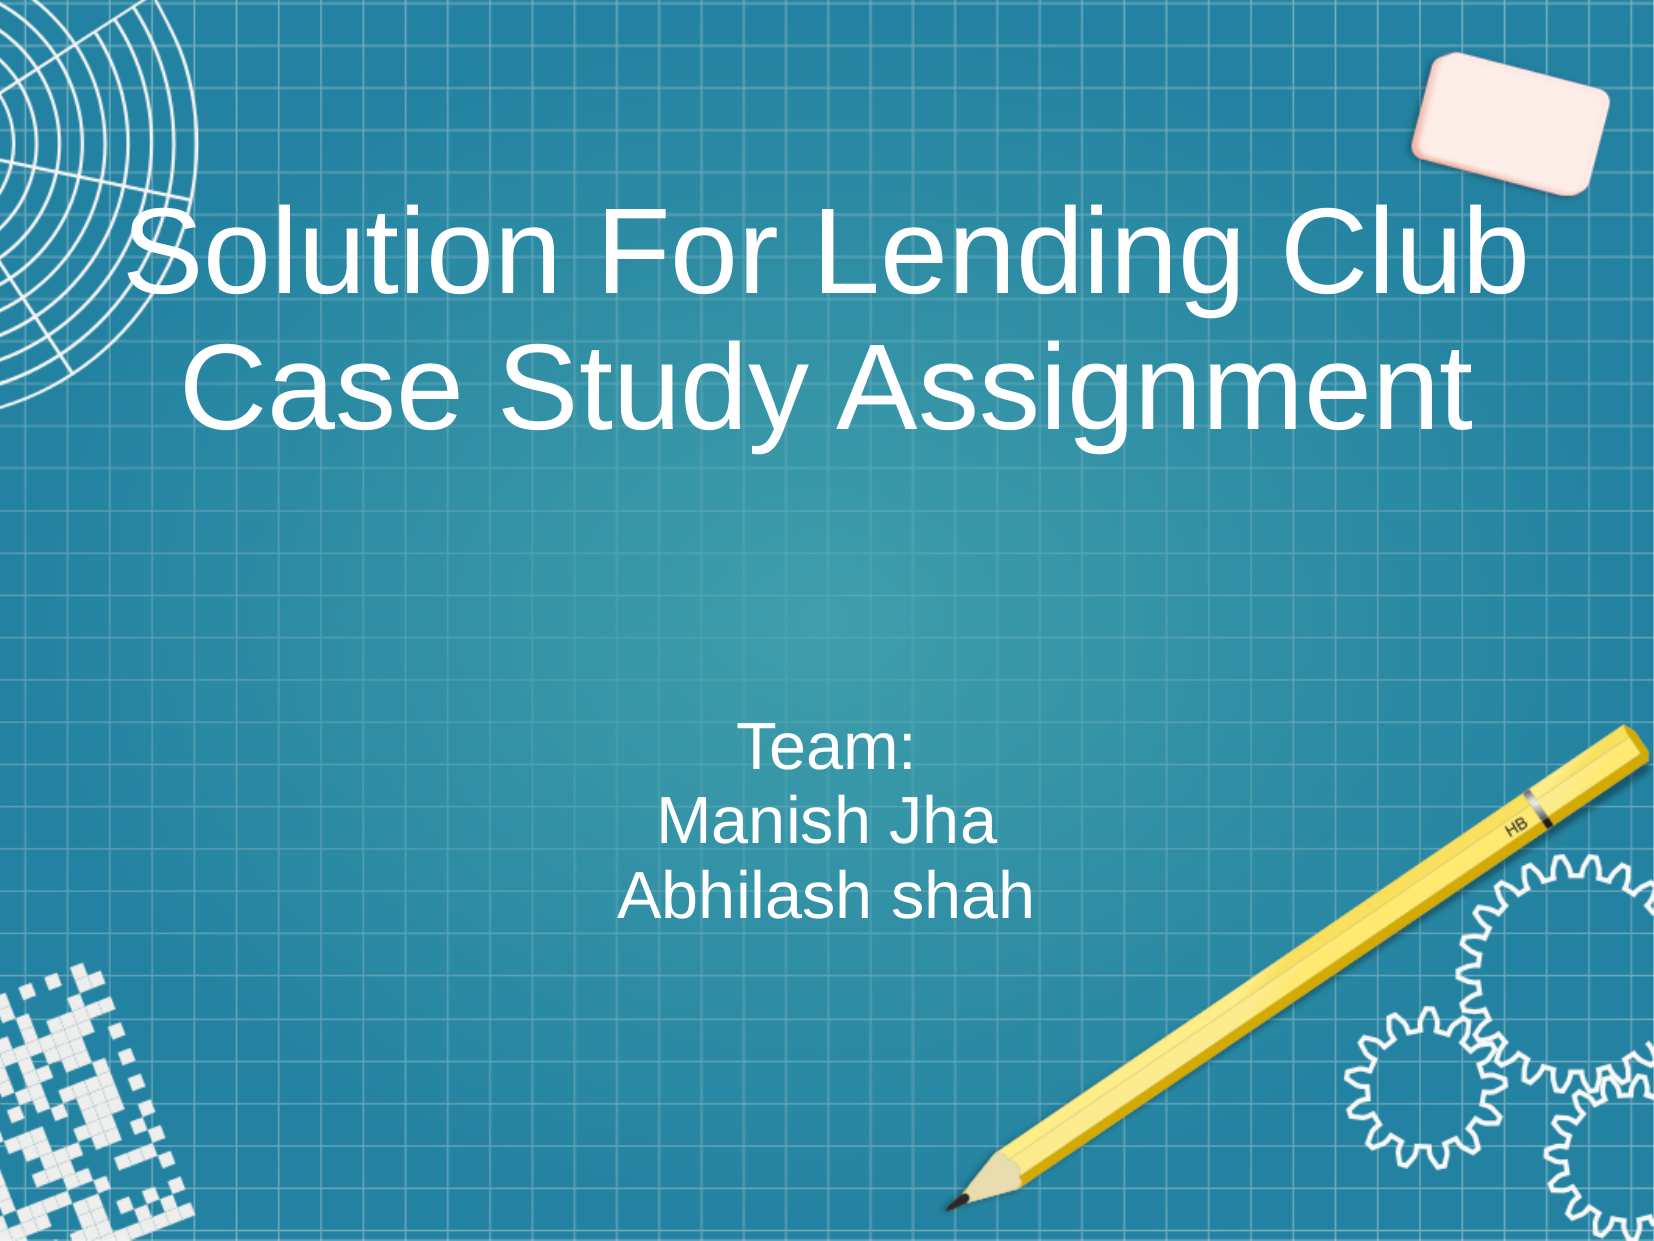

# Solution For Lending Club Case Study Assignment
Team:
Manish Jha
Abhilash shah